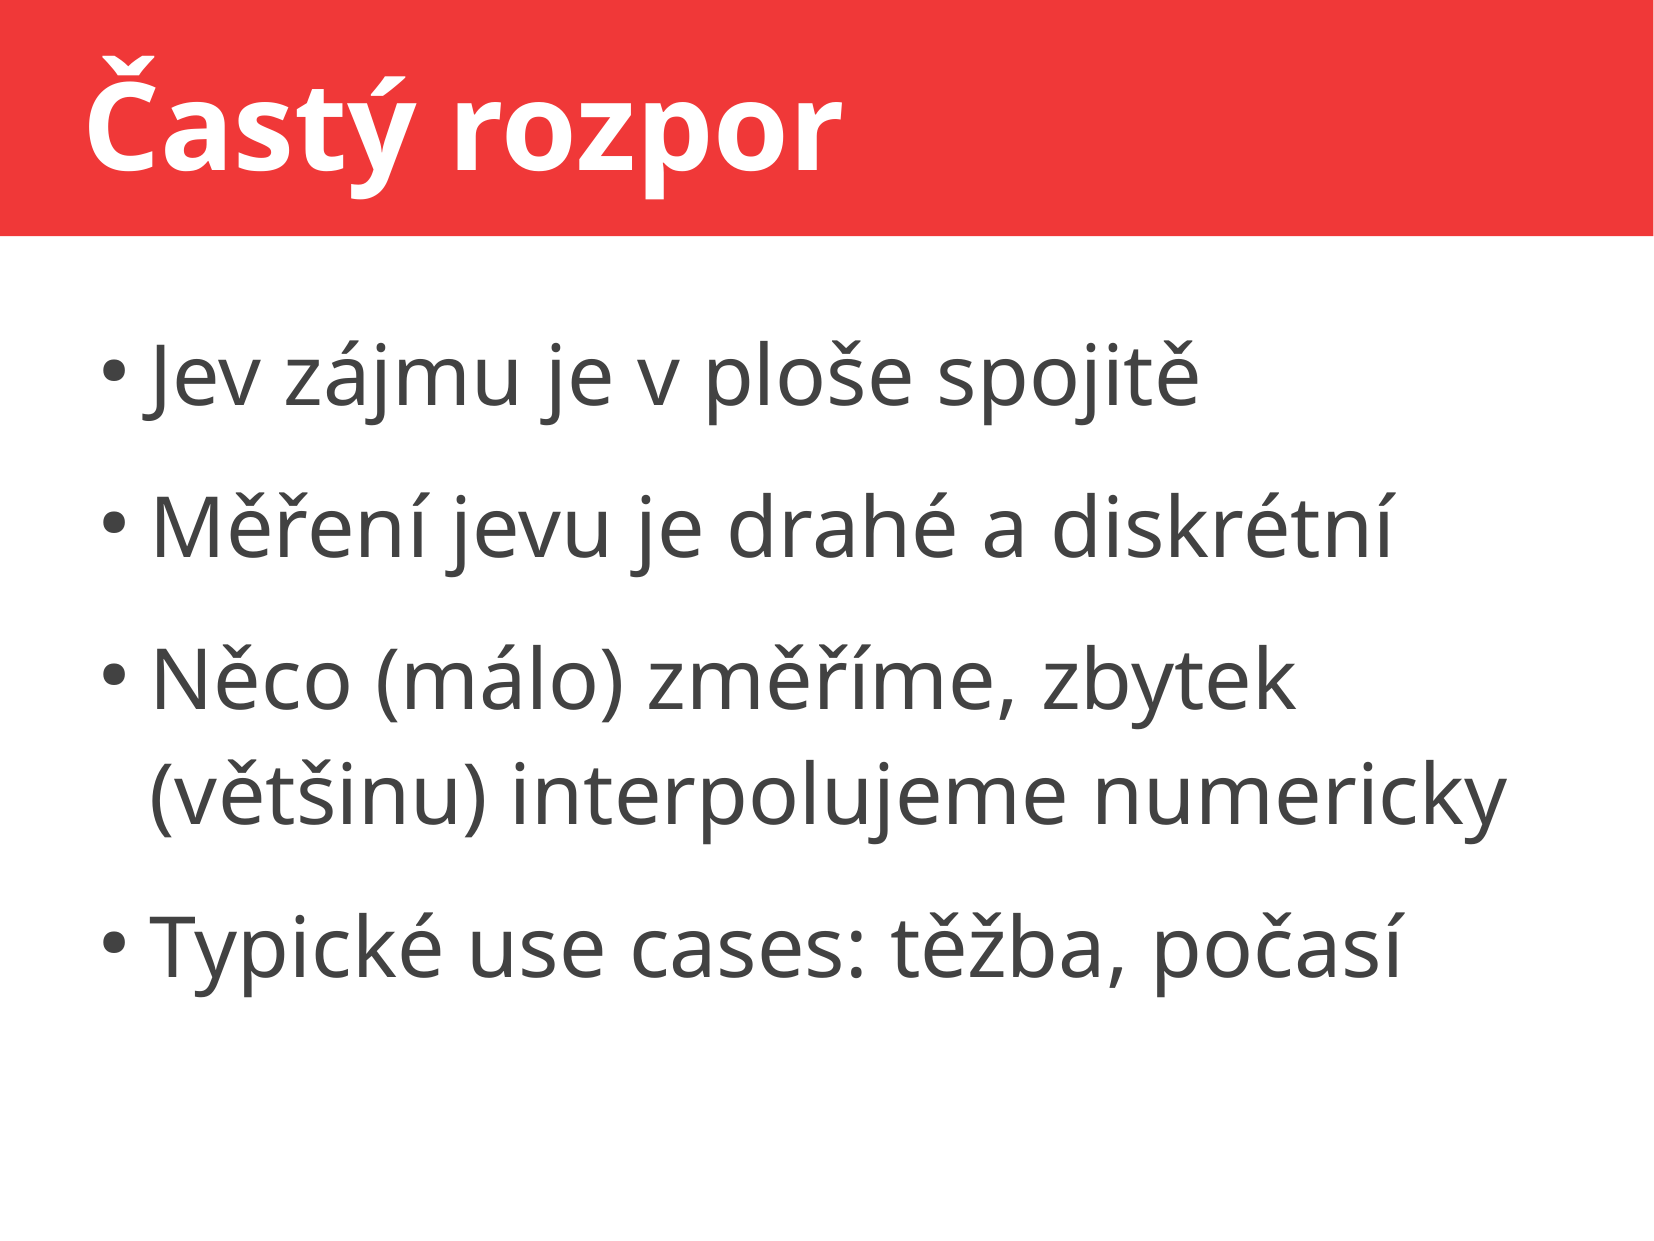

# Častý rozpor
Jev zájmu je v ploše spojitě
Měření jevu je drahé a diskrétní
Něco (málo) změříme, zbytek (většinu) interpolujeme numericky
Typické use cases: těžba, počasí